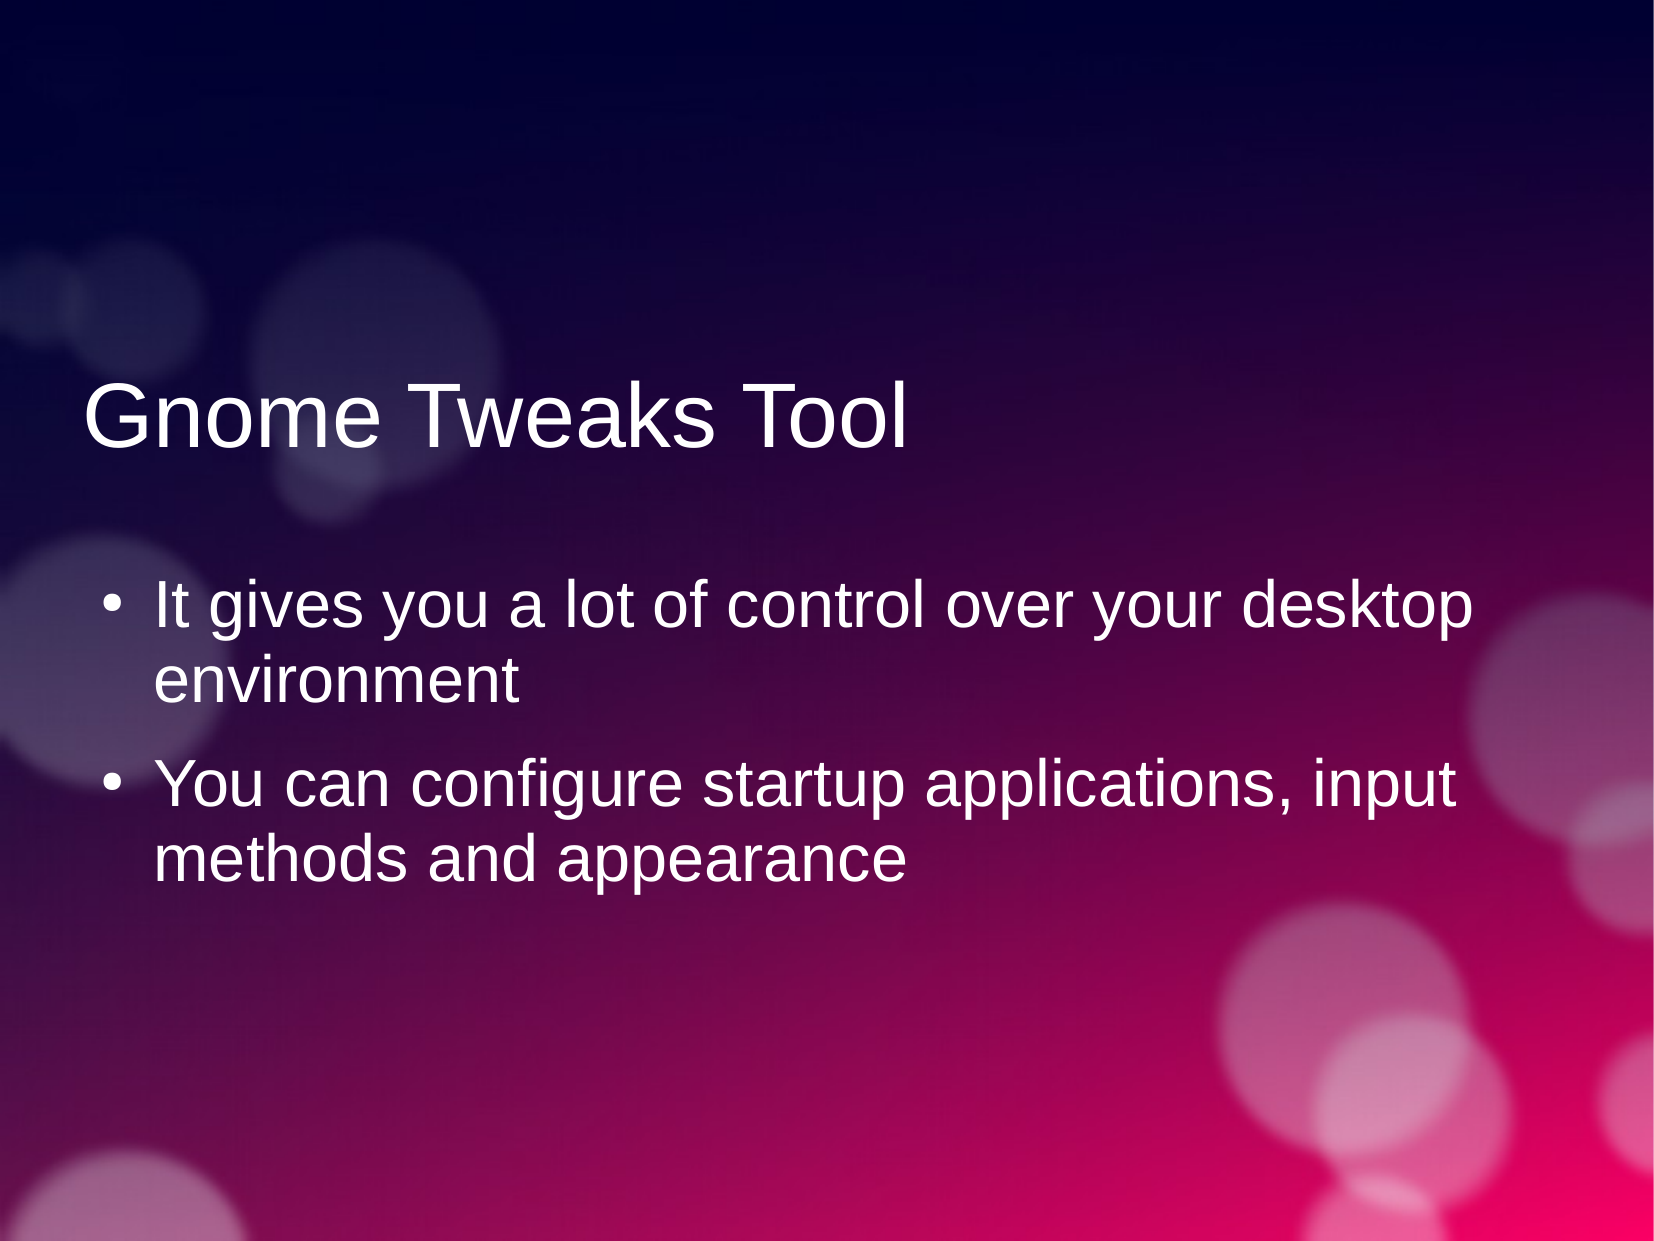

# Gnome Tweaks Tool
It gives you a lot of control over your desktop environment
You can configure startup applications, input methods and appearance